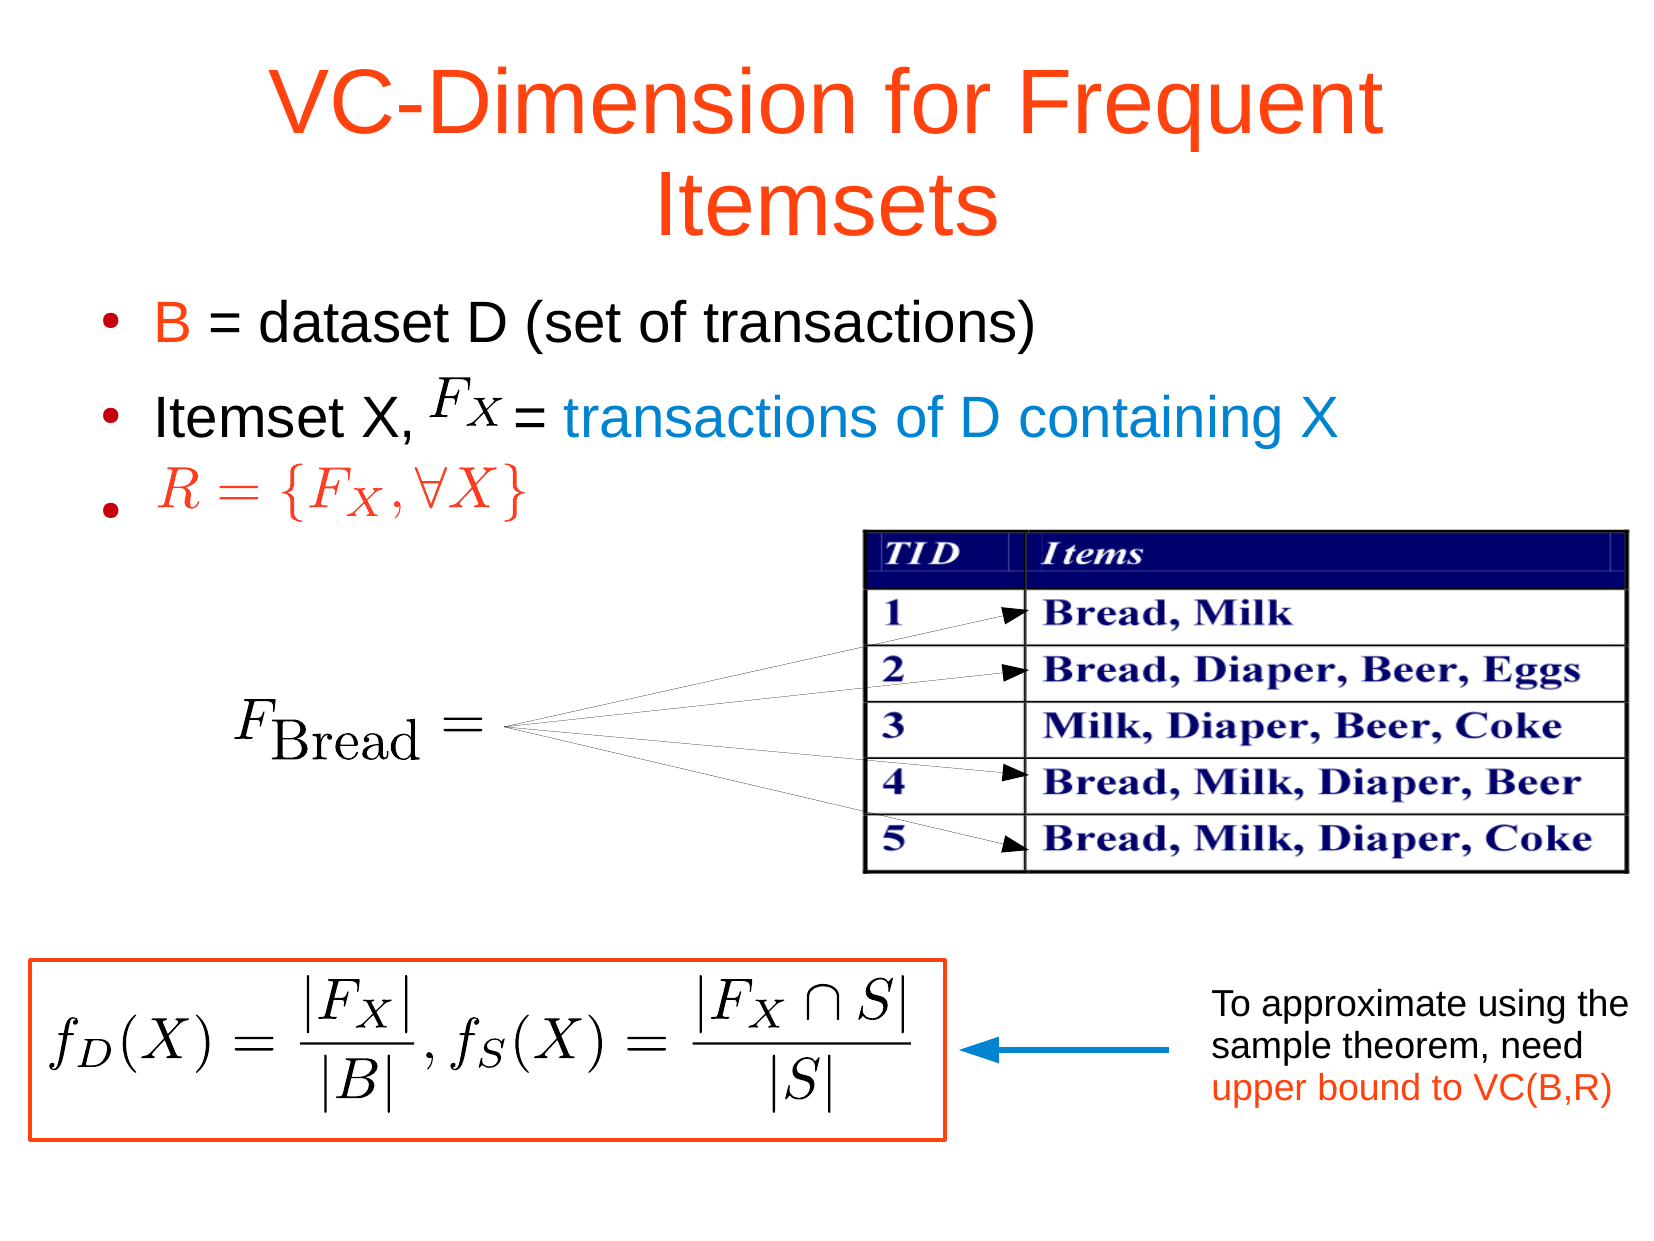

# VC-Dimension for Frequent Itemsets
B = dataset D (set of transactions)
Itemset X, = transactions of D containing X
To approximate using the
sample theorem, need
upper bound to VC(B,R)